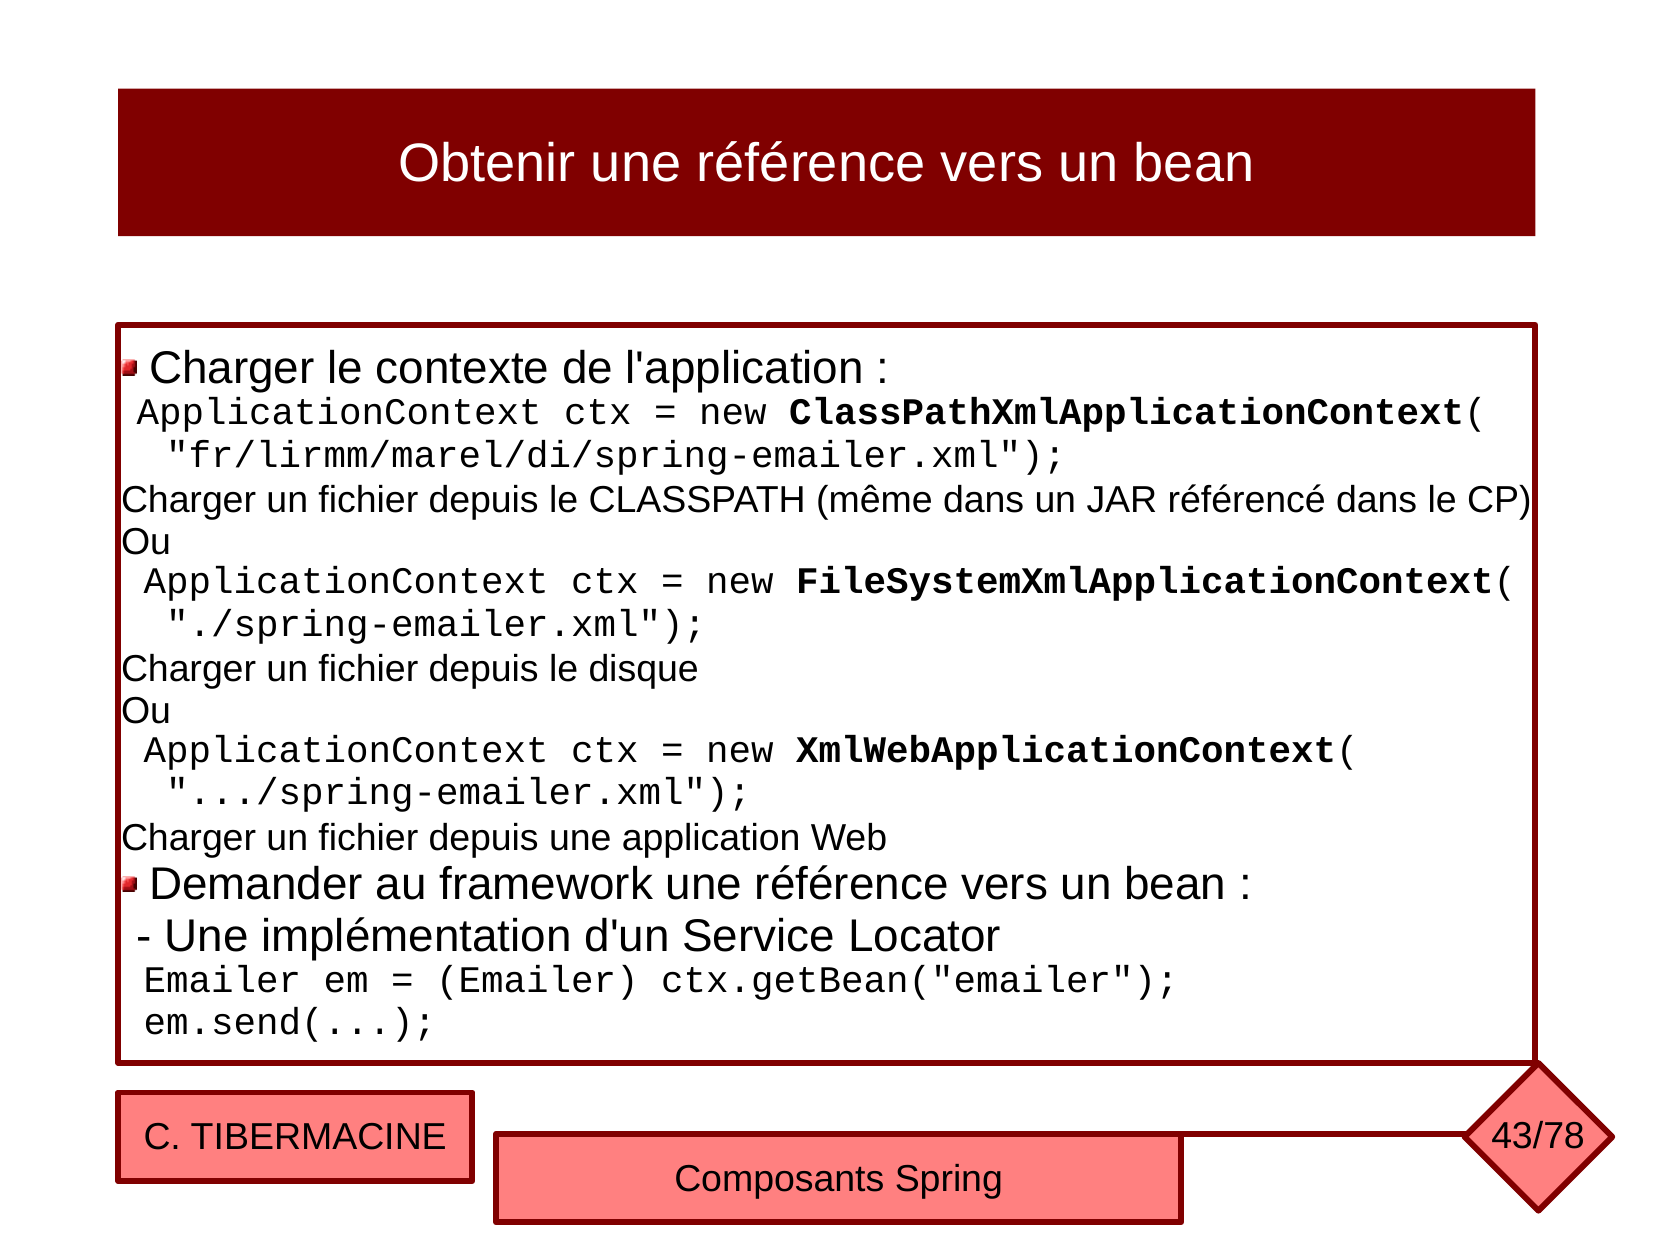

Obtenir une référence vers un bean
 Charger le contexte de l'application :
ApplicationContext ctx = new ClassPathXmlApplicationContext(
 "fr/lirmm/marel/di/spring-emailer.xml");
Charger un fichier depuis le CLASSPATH (même dans un JAR référencé dans le CP)
Ou
 ApplicationContext ctx = new FileSystemXmlApplicationContext(
 "./spring-emailer.xml");
Charger un fichier depuis le disque
Ou
 ApplicationContext ctx = new XmlWebApplicationContext(
 ".../spring-emailer.xml");
Charger un fichier depuis une application Web
 Demander au framework une référence vers un bean :
- Une implémentation d'un Service Locator
 Emailer em = (Emailer) ctx.getBean("emailer");
 em.send(...);
C. TIBERMACINE
Composants Spring